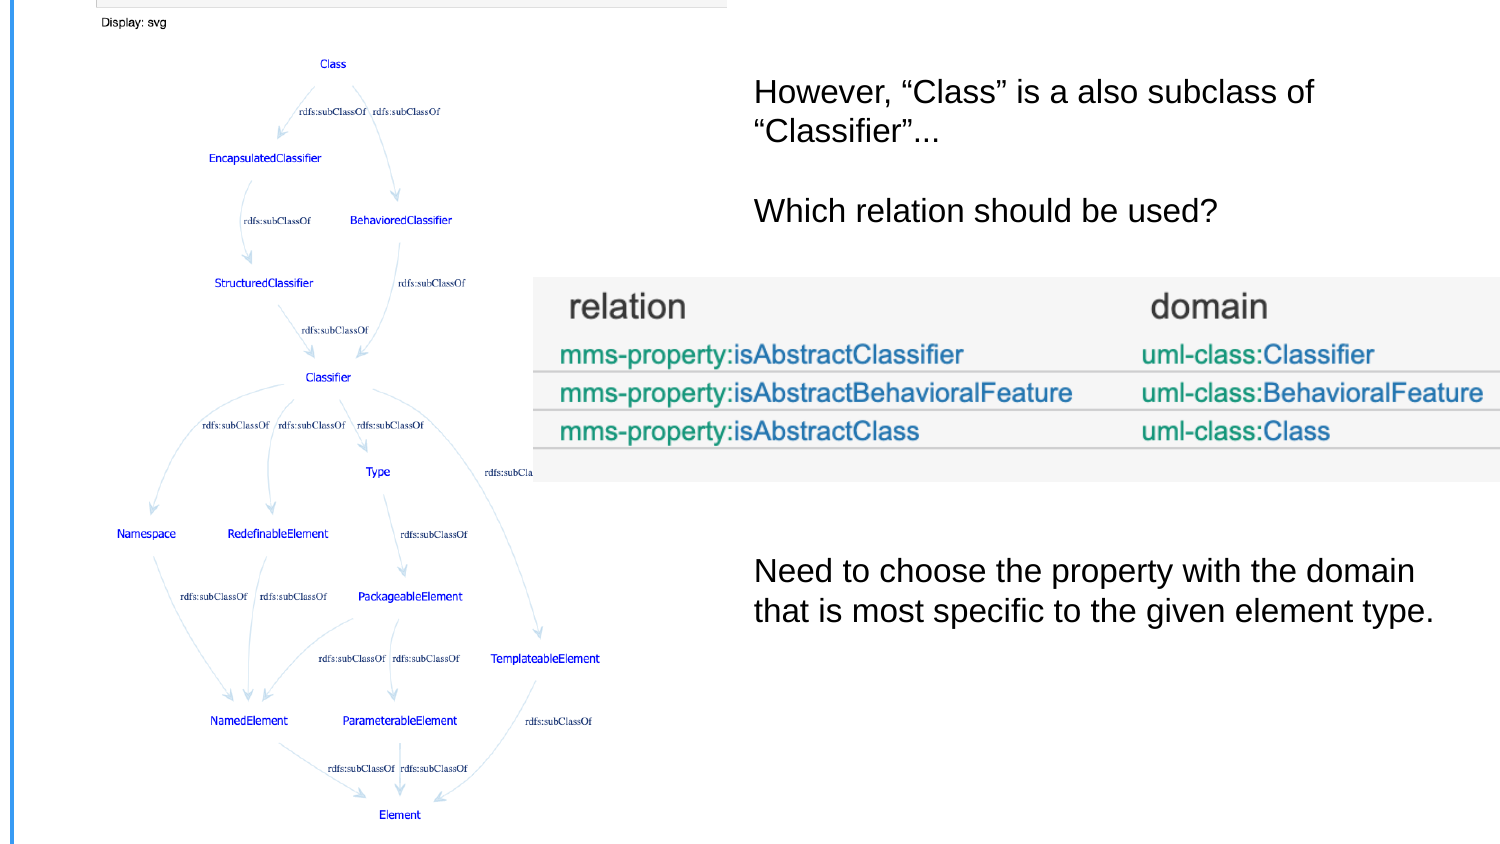

However, “Class” is a also subclass of “Classifier”...
Which relation should be used?
Need to choose the property with the domain that is most specific to the given element type.